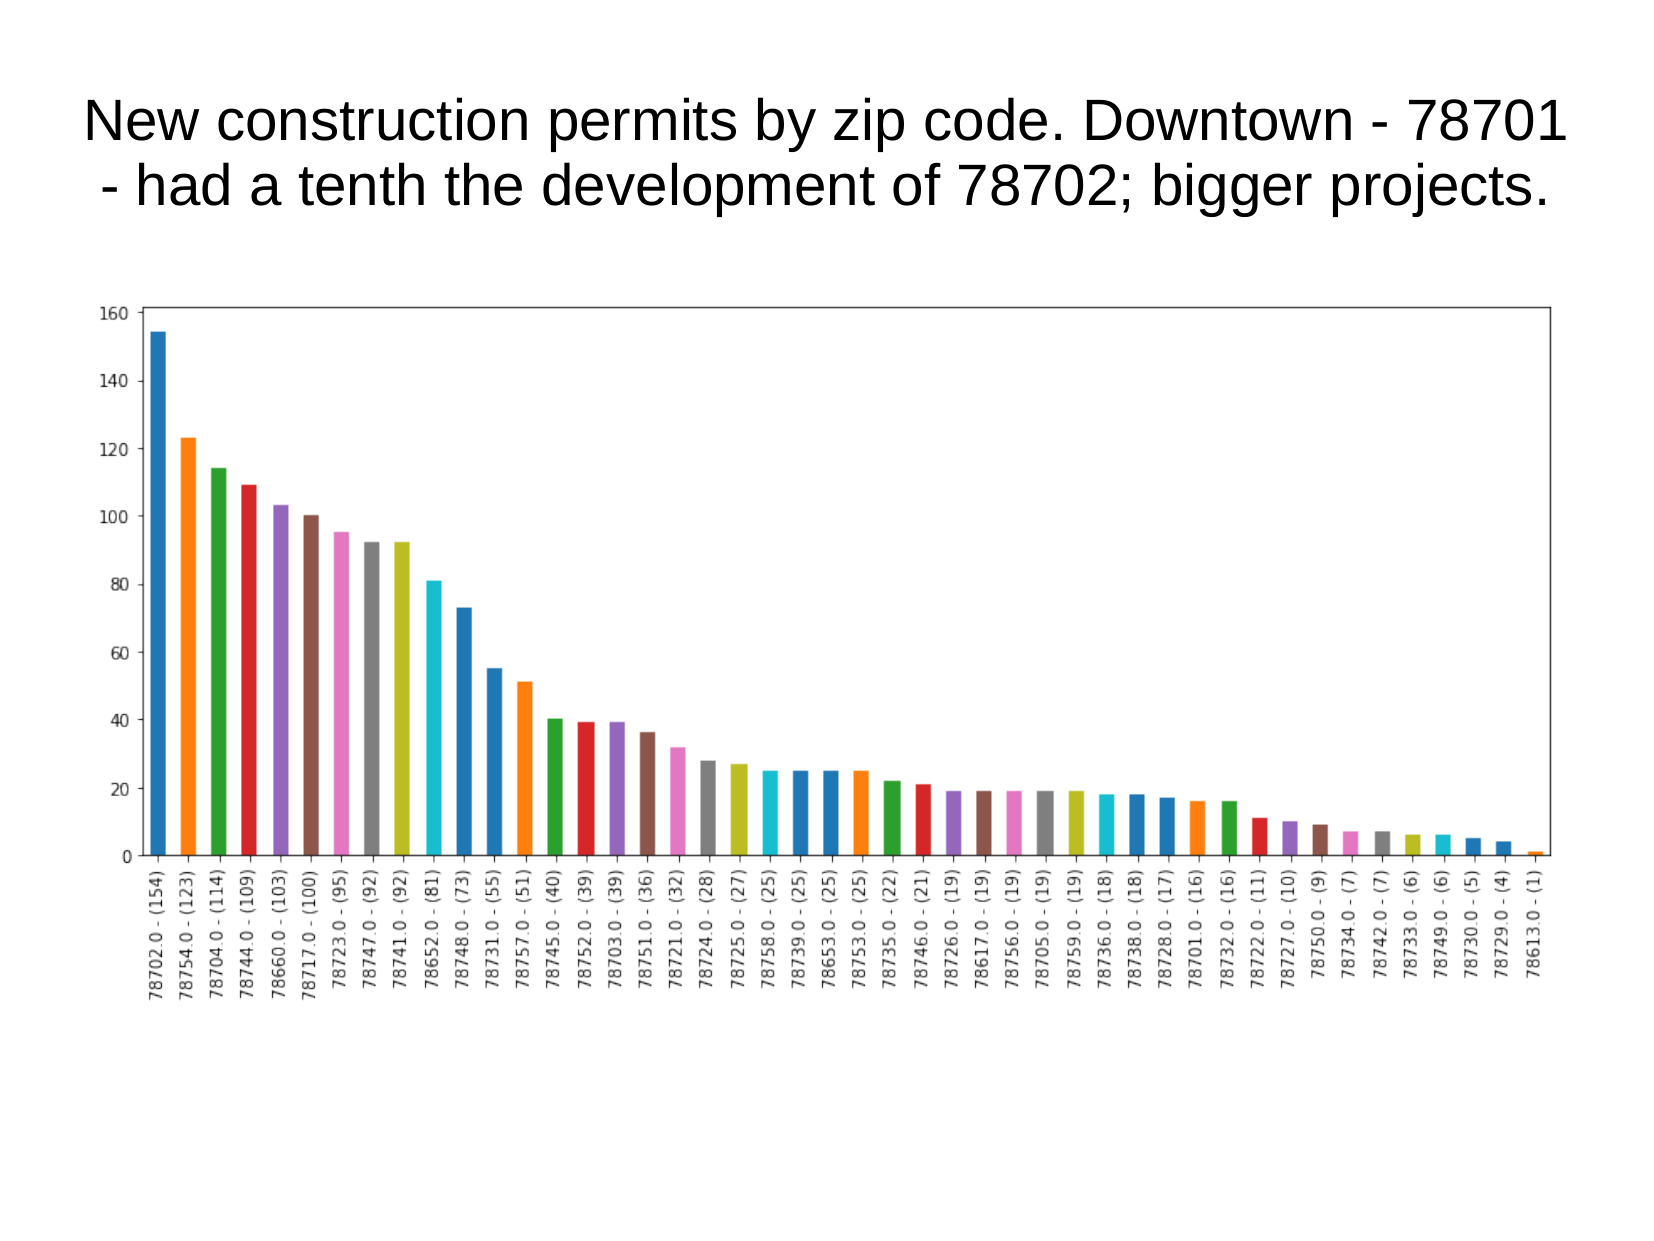

# New construction permits by zip code. Downtown - 78701 - had a tenth the development of 78702; bigger projects.